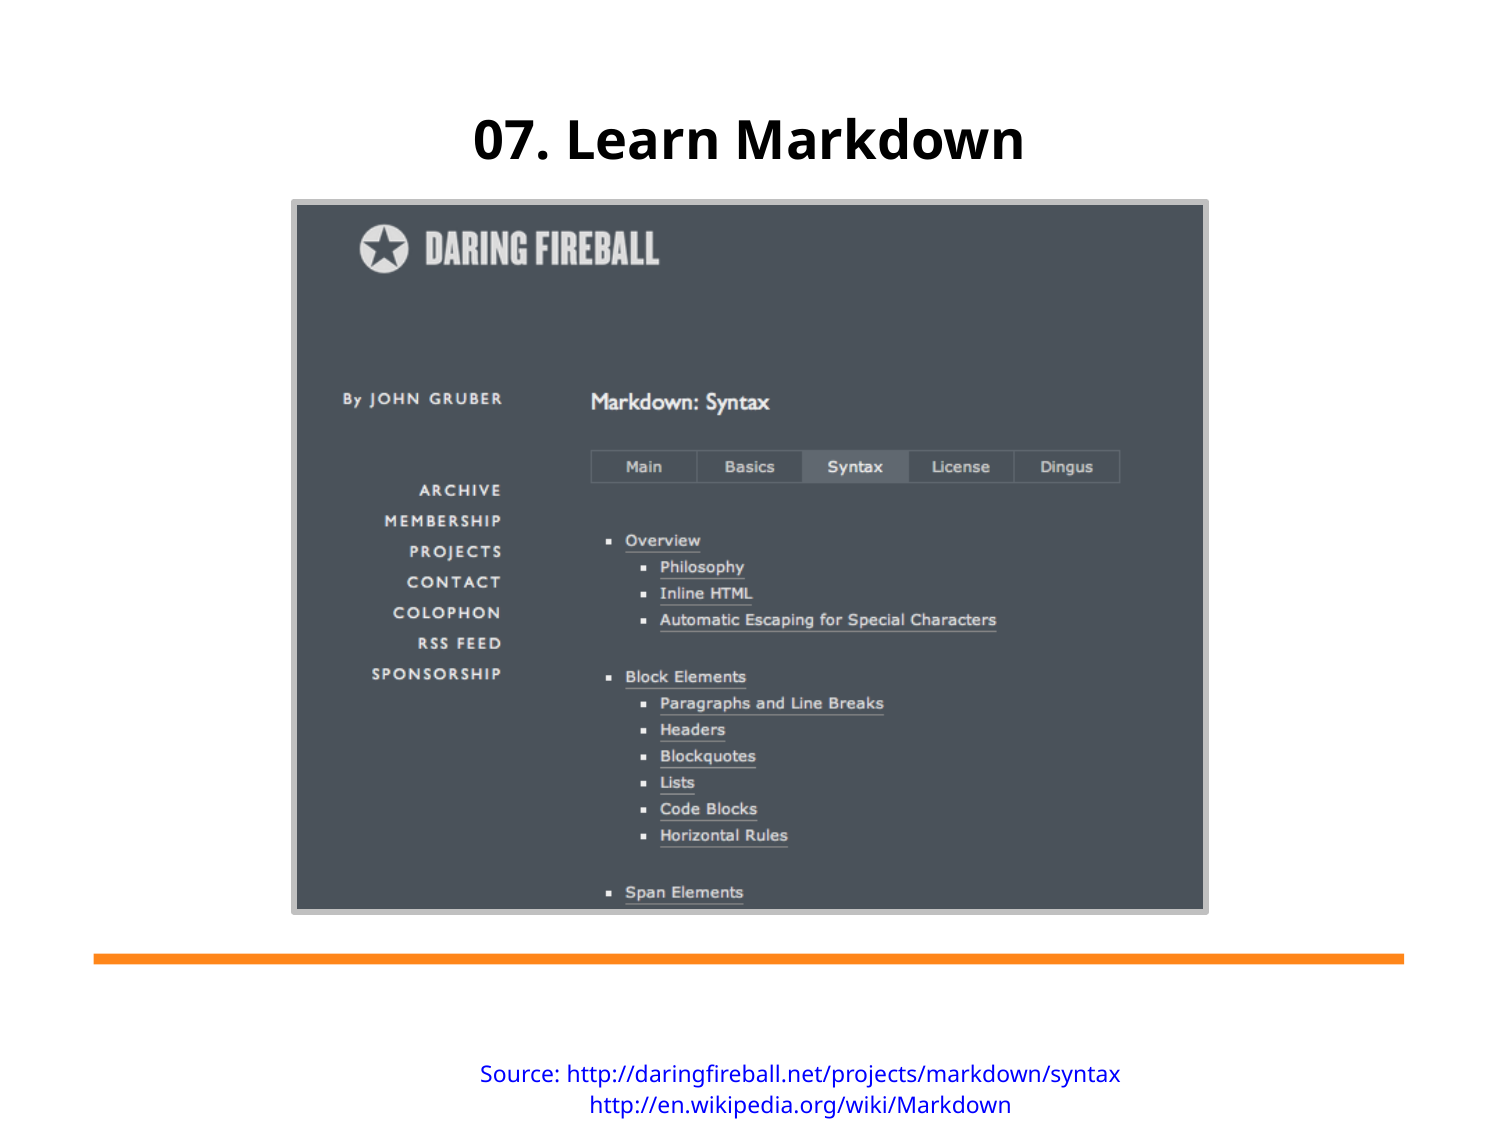

# 07. Learn Markdown
Source: http://daringfireball.net/projects/markdown/syntax
http://en.wikipedia.org/wiki/Markdown